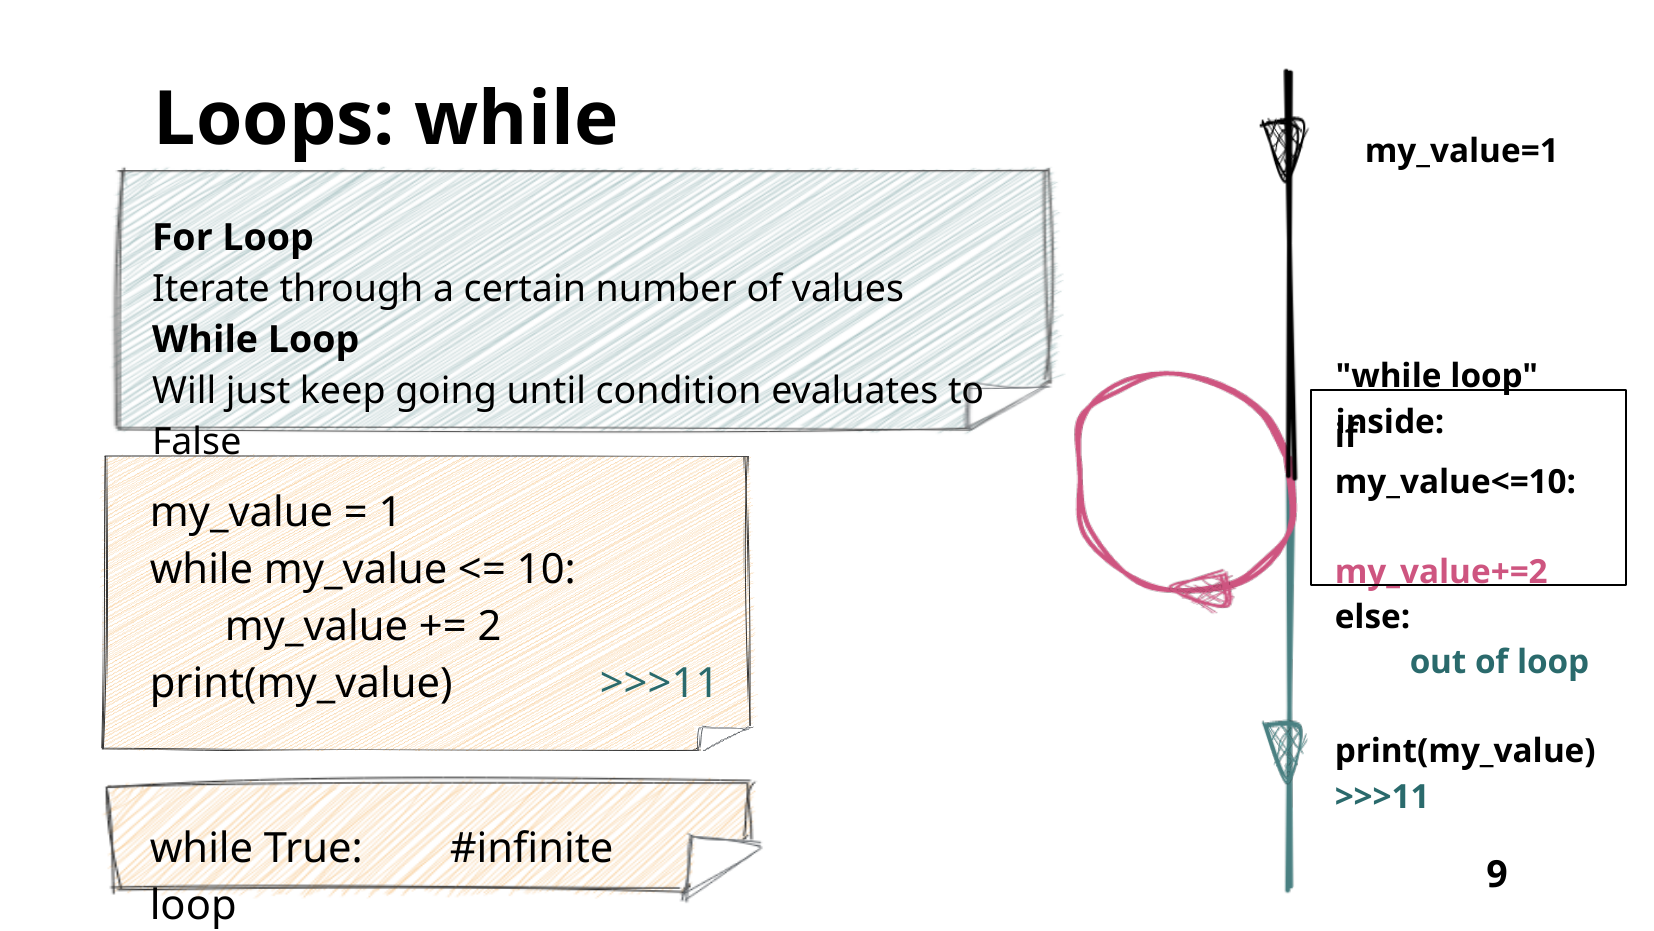

# Loops: while
my_value=1
For Loop
Iterate through a certain number of values
While Loop
Will just keep going until condition evaluates to False
"while loop" inside:
if my_value<=10:
	my_value+=2
else:
	out of loop
my_value = 1
while my_value <= 10:
	my_value += 2
print(my_value)		>>>11
print(my_value)
>>>11
while True:		#infinite loop